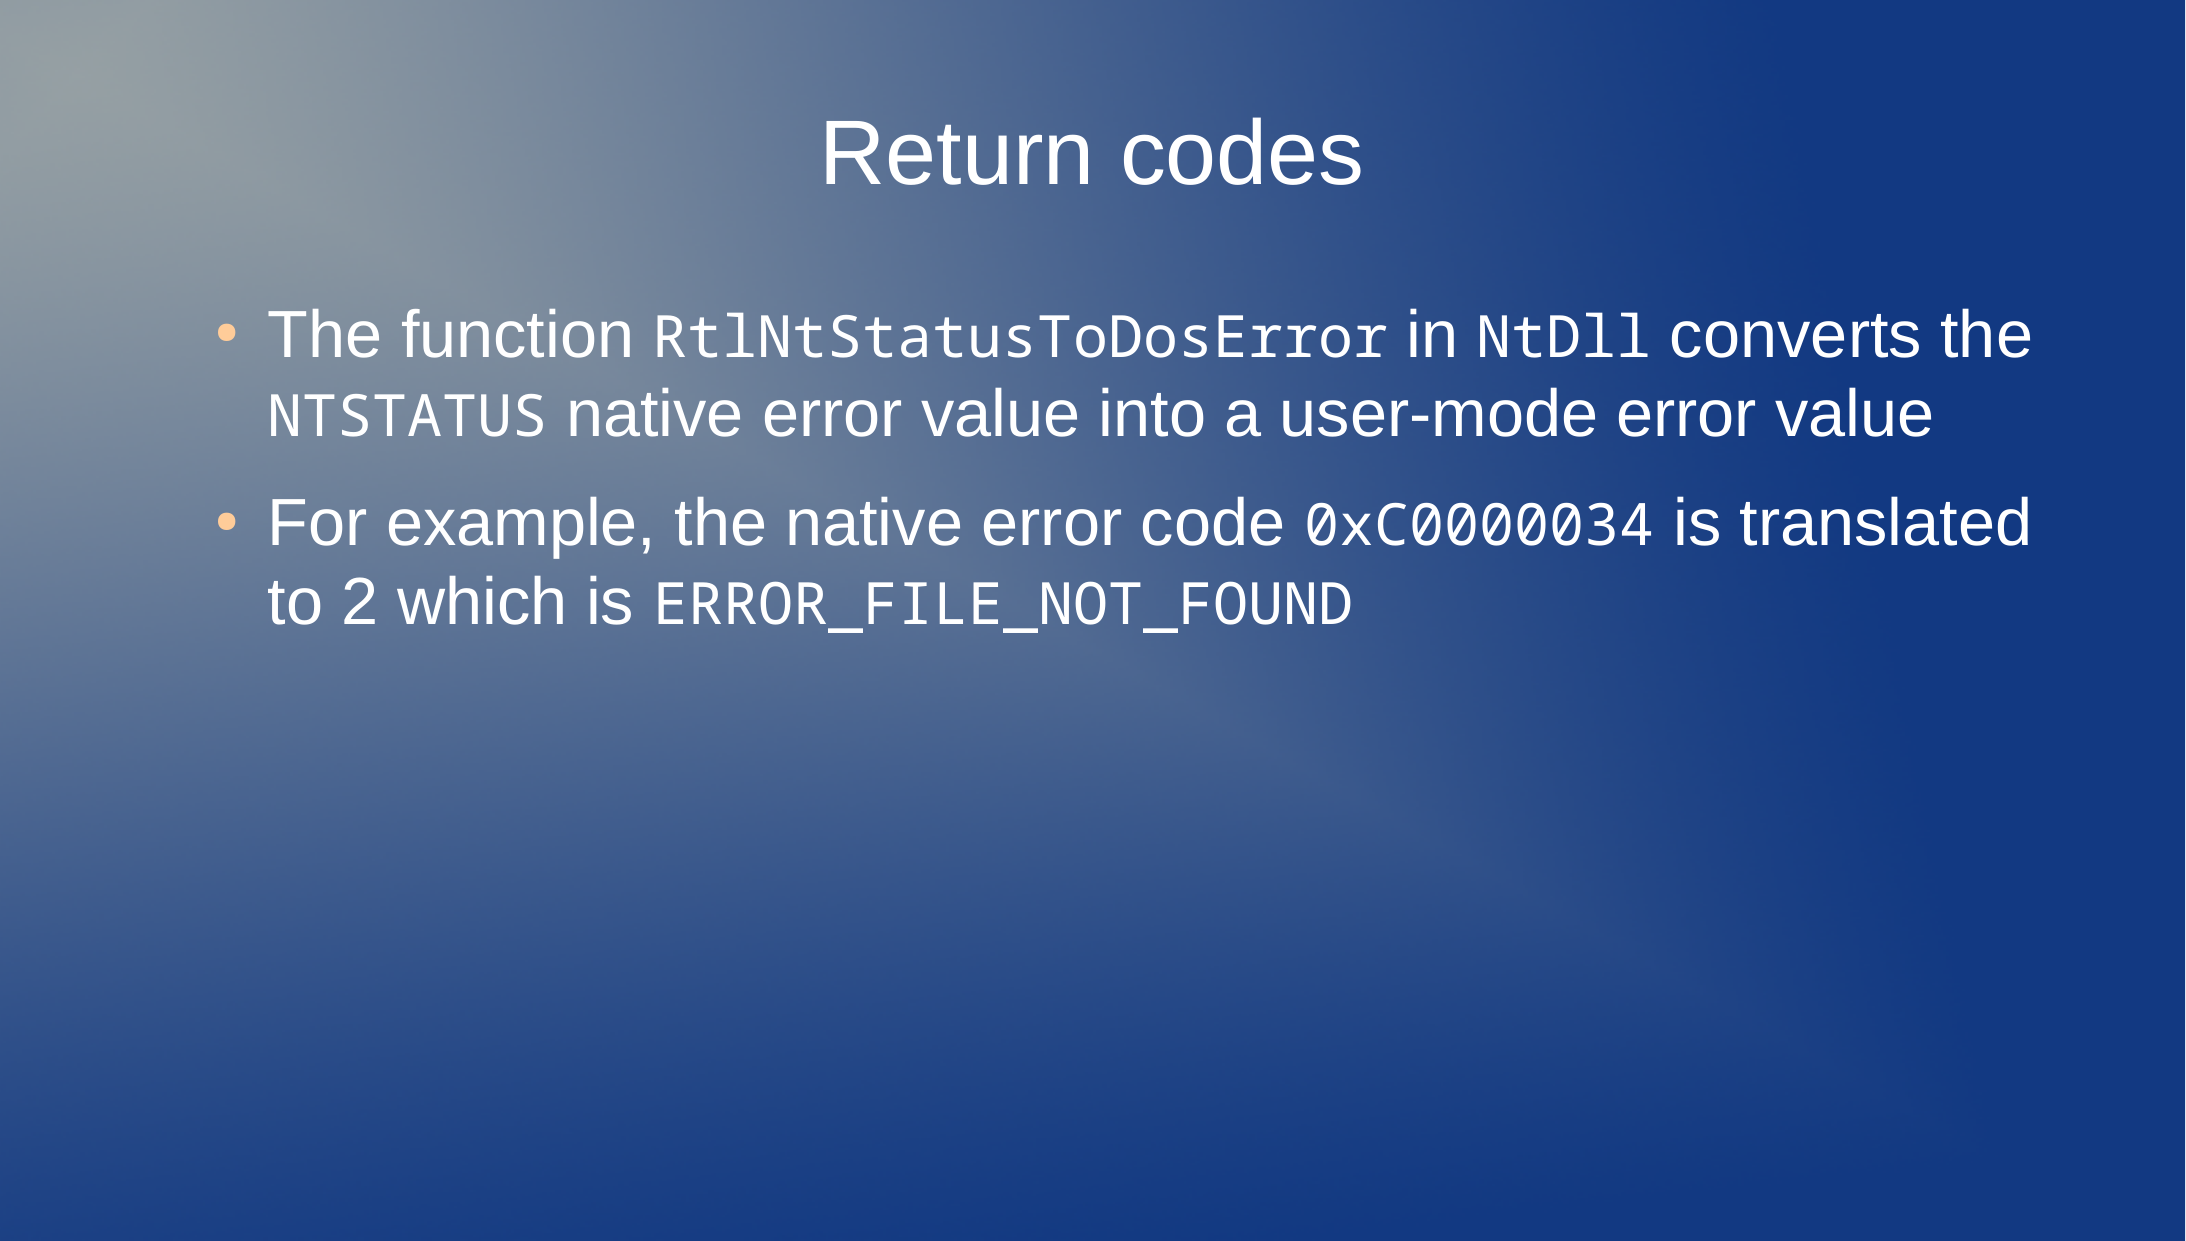

# Return codes
The function RtlNtStatusToDosError in NtDll converts the NTSTATUS native error value into a user-mode error value
For example, the native error code 0xC0000034 is translated to 2 which is ERROR_FILE_NOT_FOUND